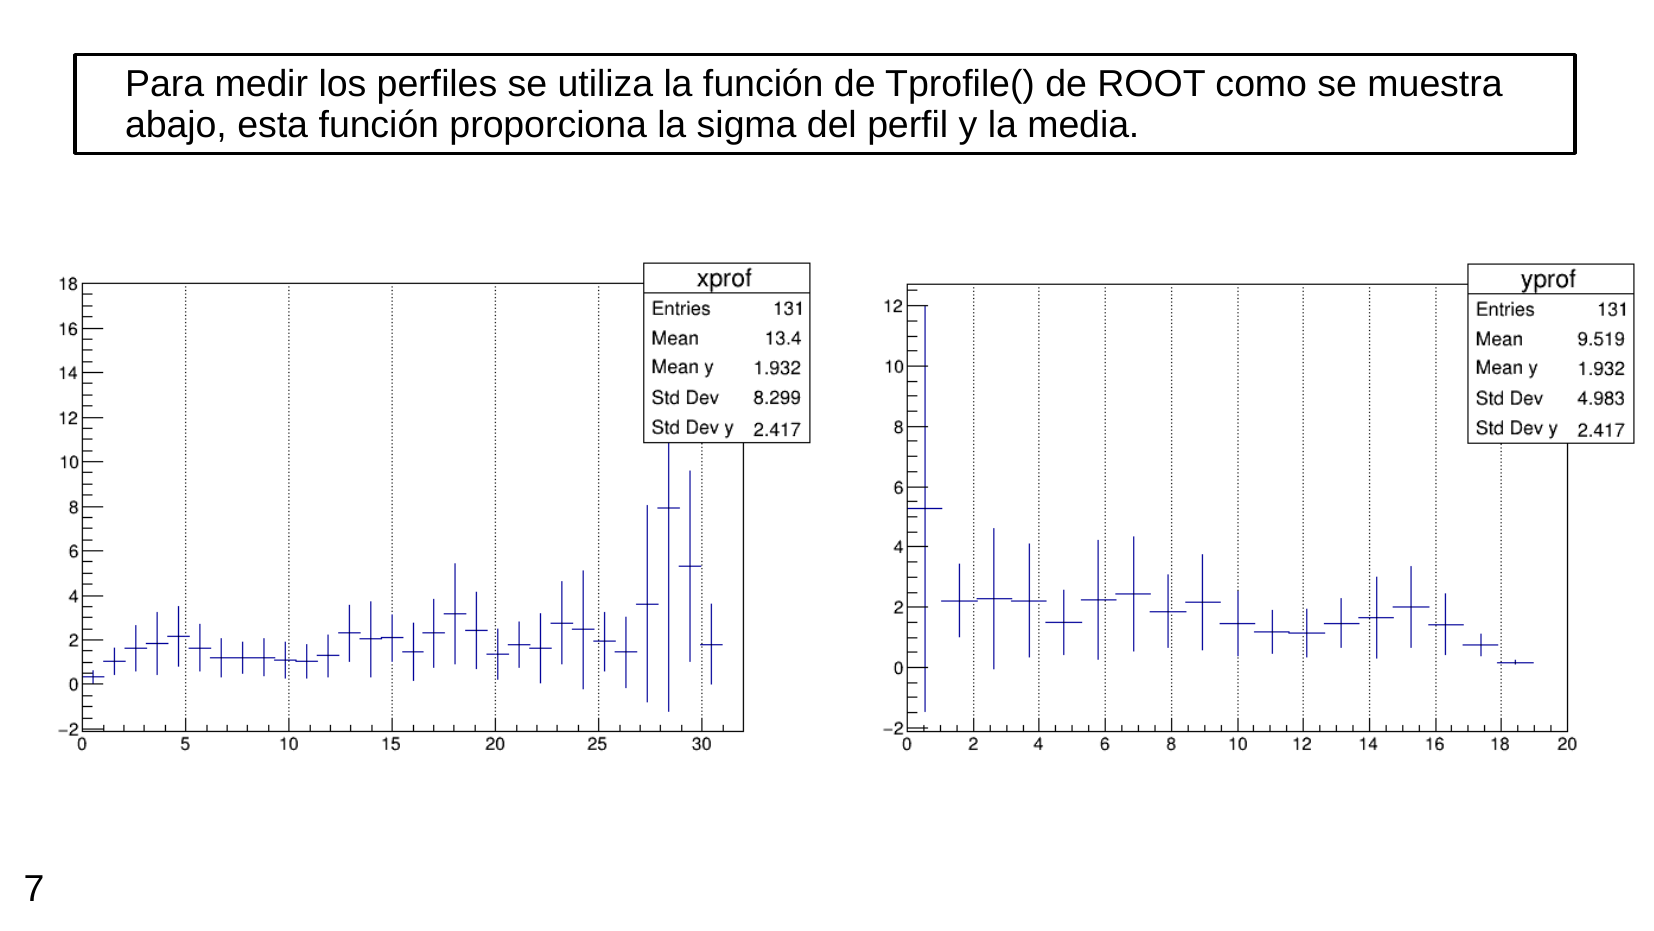

Para medir los perfiles se utiliza la función de Tprofile() de ROOT como se muestra abajo, esta función proporciona la sigma del perfil y la media.